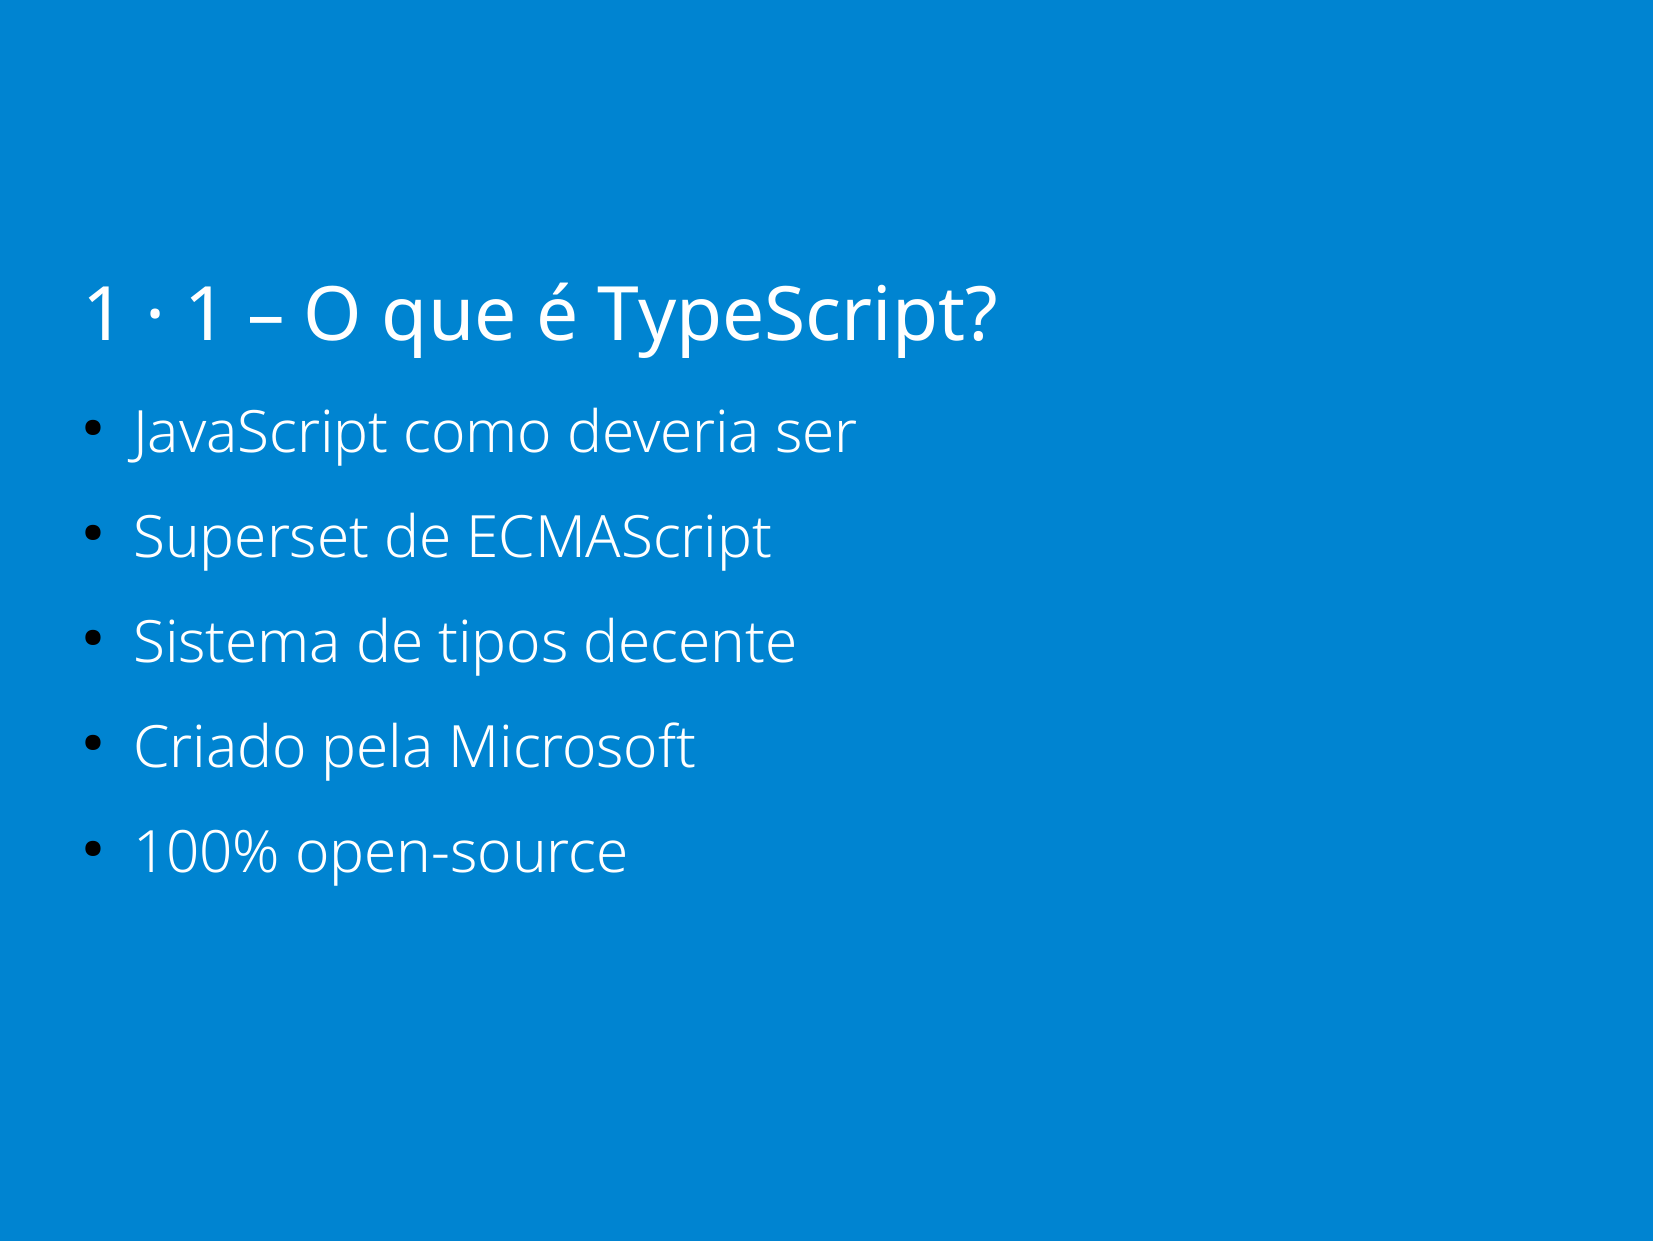

# 1 · 1 – O que é TypeScript?
 JavaScript como deveria ser
 Superset de ECMAScript
 Sistema de tipos decente
 Criado pela Microsoft
 100% open-source